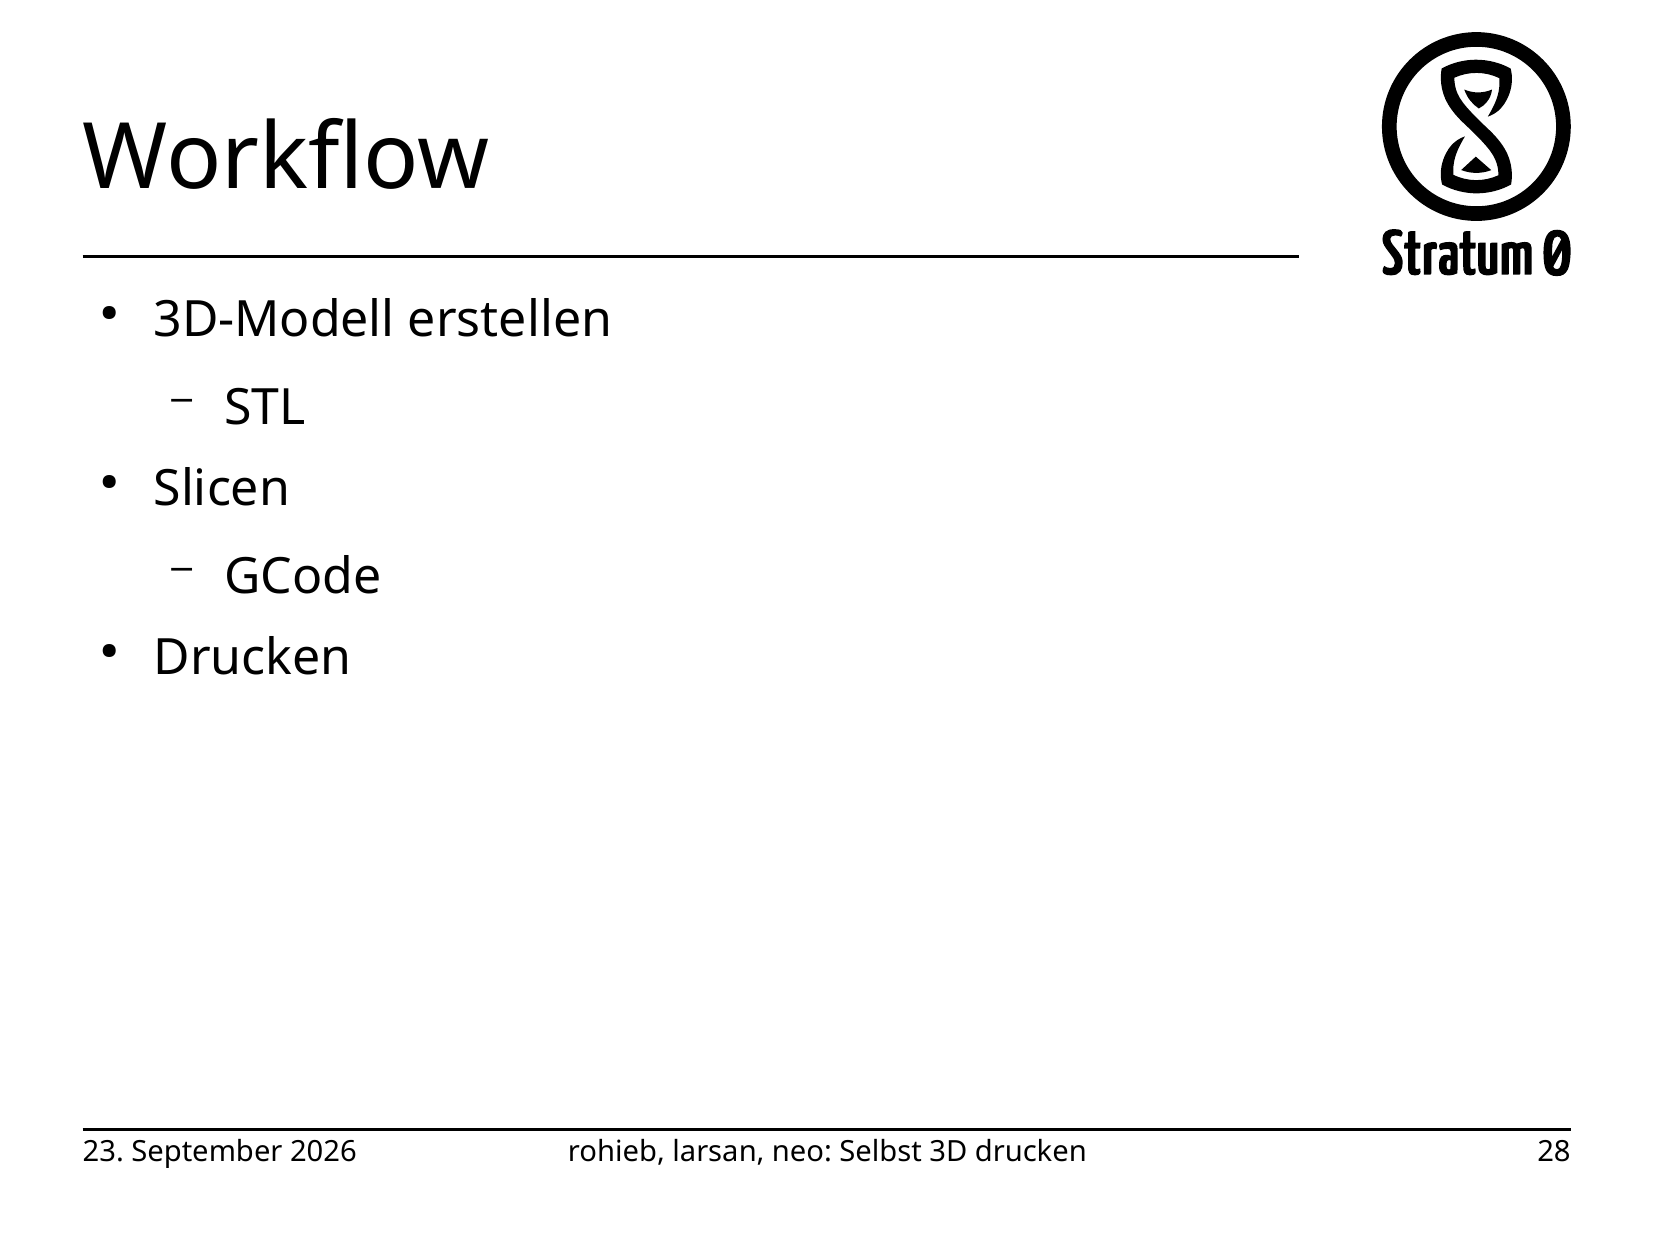

# Workflow
3D-Modell erstellen
STL
Slicen
GCode
Drucken
rohieb, larsan, neo: Selbst 3D drucken
28